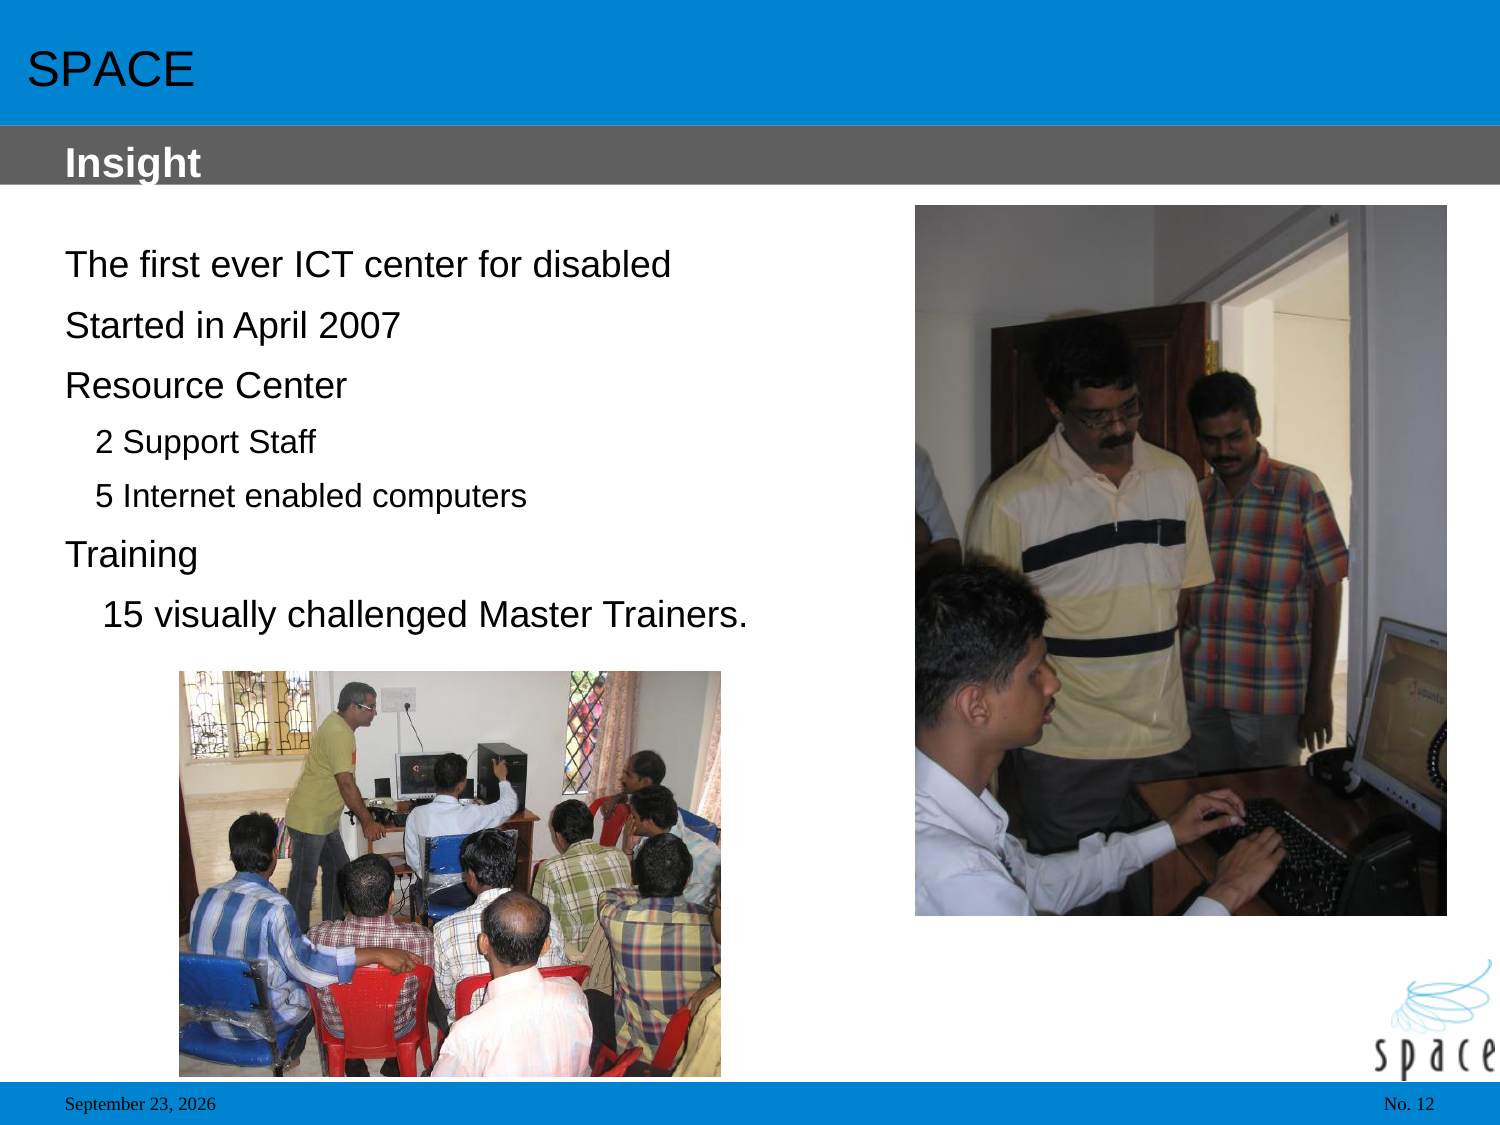

# Insight
The first ever ICT center for disabled
Started in April 2007
Resource Center
2 Support Staff
5 Internet enabled computers
Training
15 visually challenged Master Trainers.
12